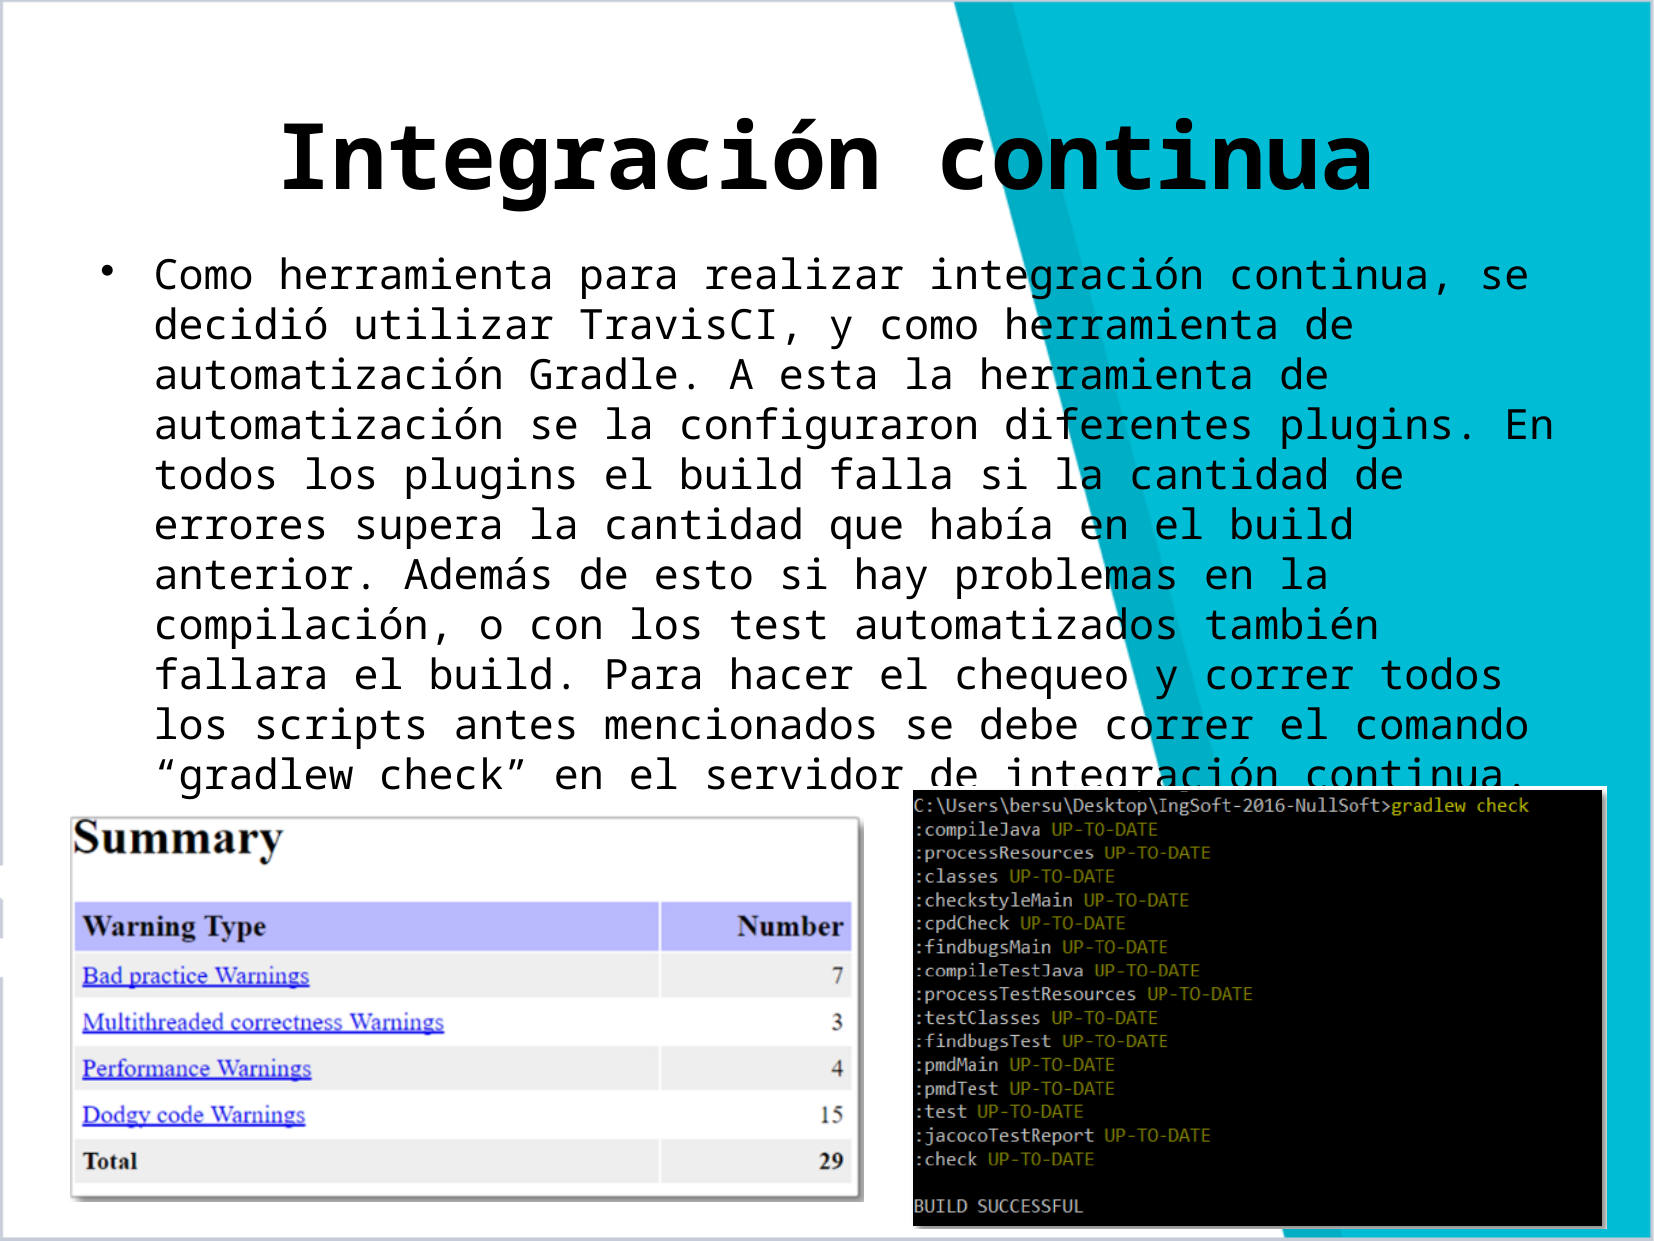

Integración continua
Como herramienta para realizar integración continua, se decidió utilizar TravisCI, y como herramienta de automatización Gradle. A esta la herramienta de automatización se la configuraron diferentes plugins. En todos los plugins el build falla si la cantidad de errores supera la cantidad que había en el build anterior. Además de esto si hay problemas en la compilación, o con los test automatizados también fallara el build. Para hacer el chequeo y correr todos los scripts antes mencionados se debe correr el comando “gradlew check” en el servidor de integración continua.